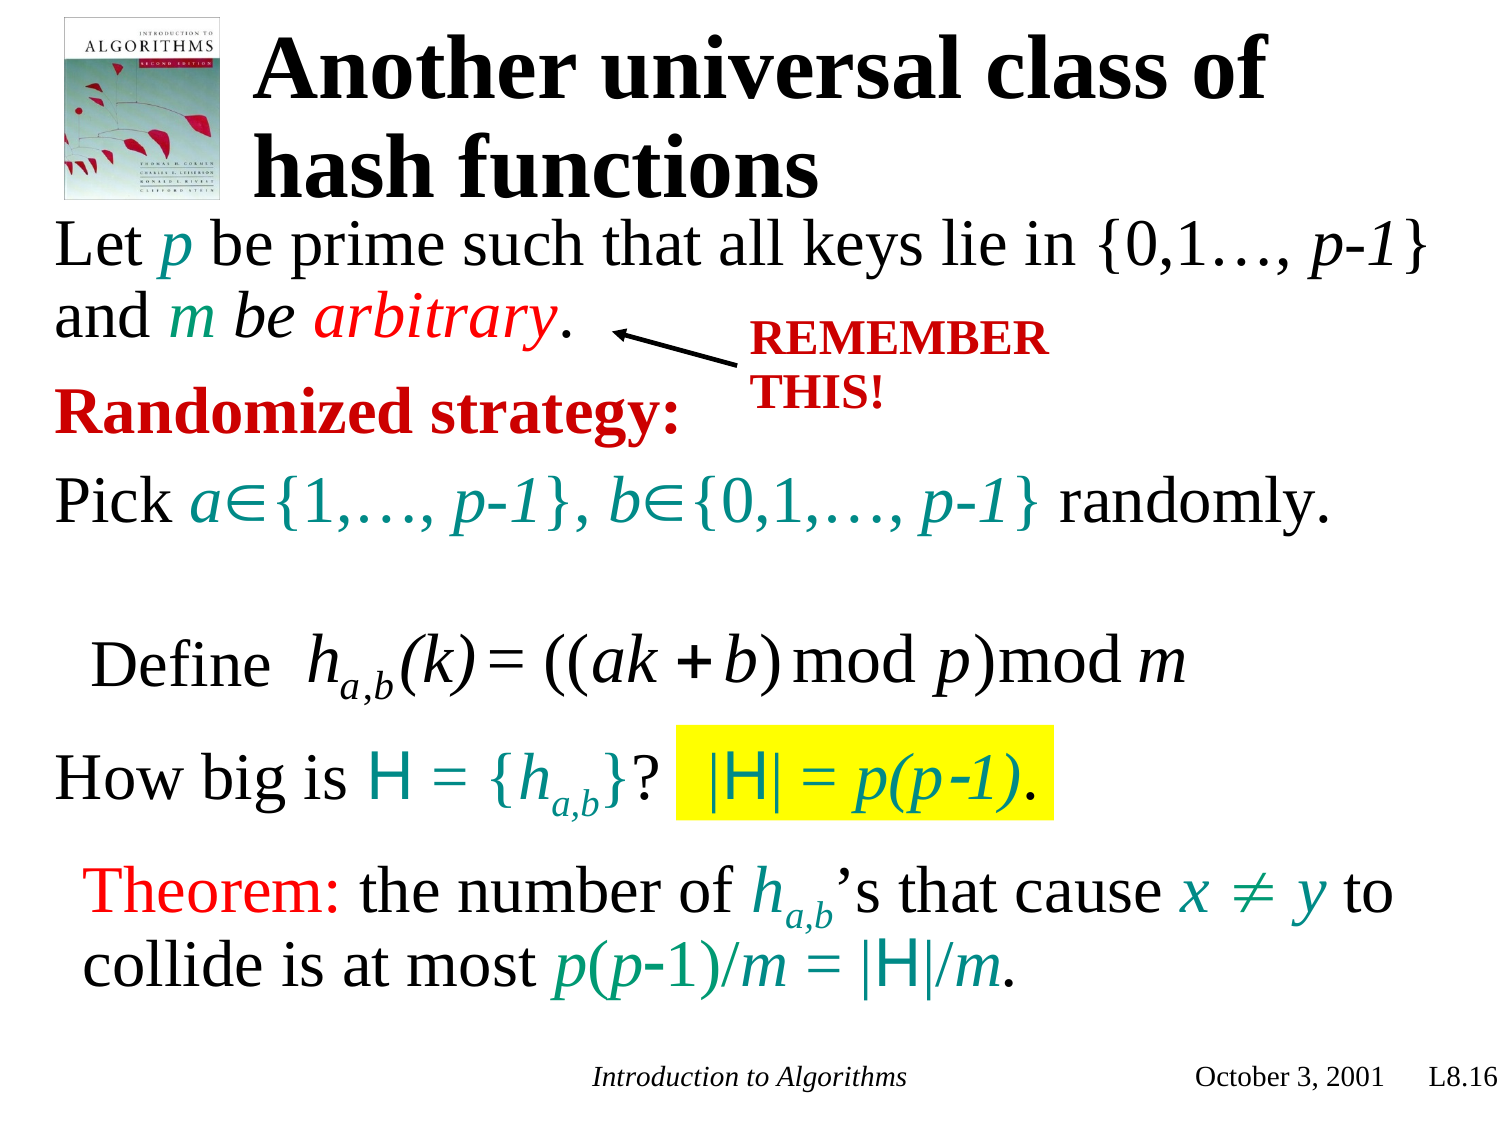

Another universal class of hash functions
Let p be prime such that all keys lie in {0,1…, p-1} and m be arbitrary.
Randomized strategy:
Pick a{1,…, p-1}, b{0,1,…, p-1} randomly.
REMEMBER
THIS!
Define
How big is H = {ha,b}?
 |H| = p(p1).
Theorem: the number of ha,b’s that cause x  y to collide is at most p(p1)/m = |H|/m.
Introduction to Algorithms
October 3, 2001 L8.